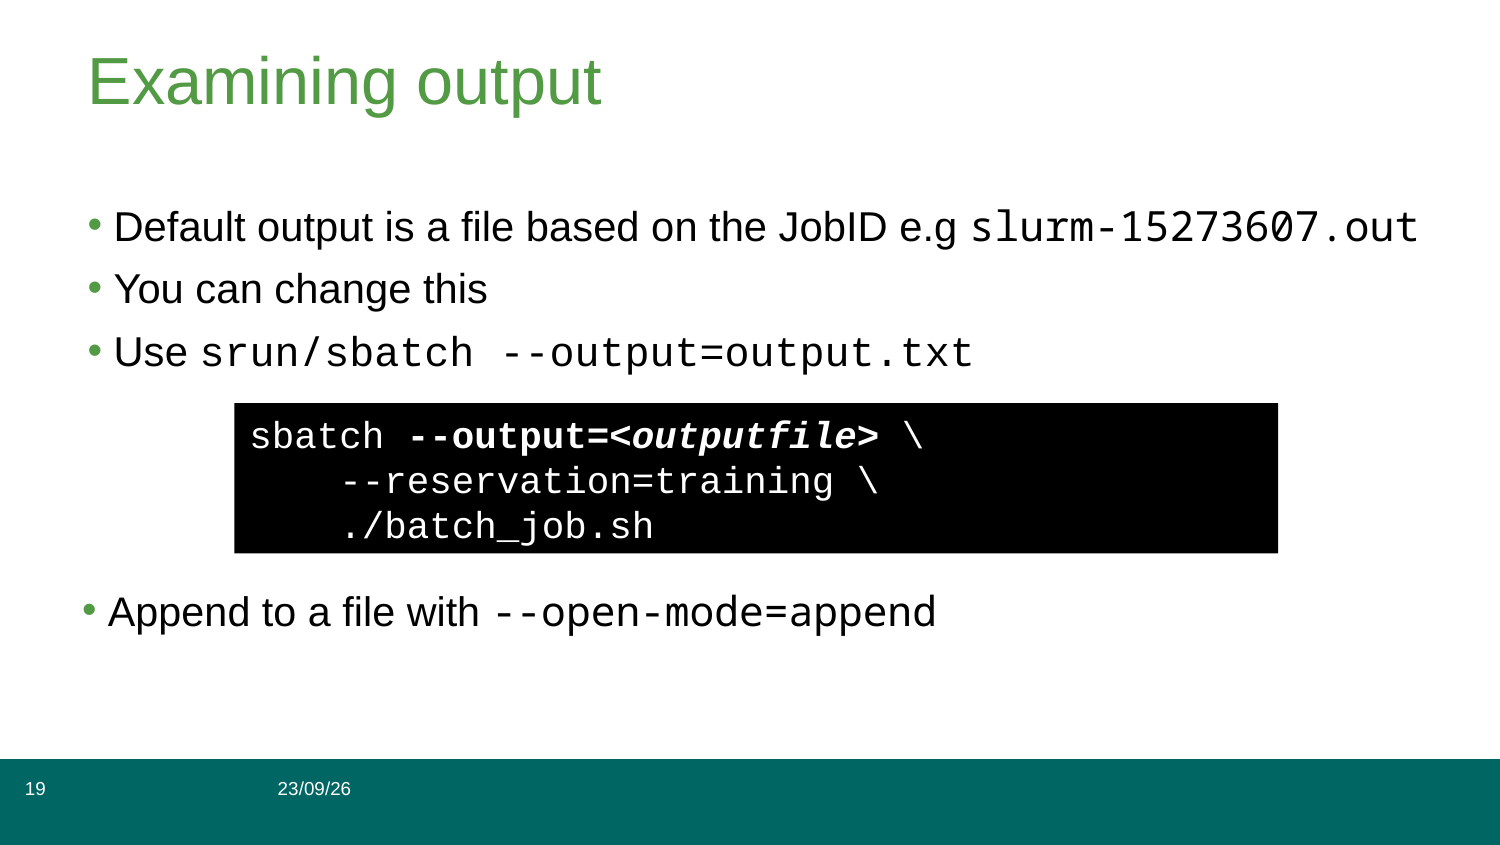

# Examining output
 Default output is a file based on the JobID e.g slurm-15273607.out
 You can change this
 Use srun/sbatch --output=output.txt
sbatch --output=<outputfile> \
 --reservation=training \
 ./batch_job.sh
 Append to a file with --open-mode=append